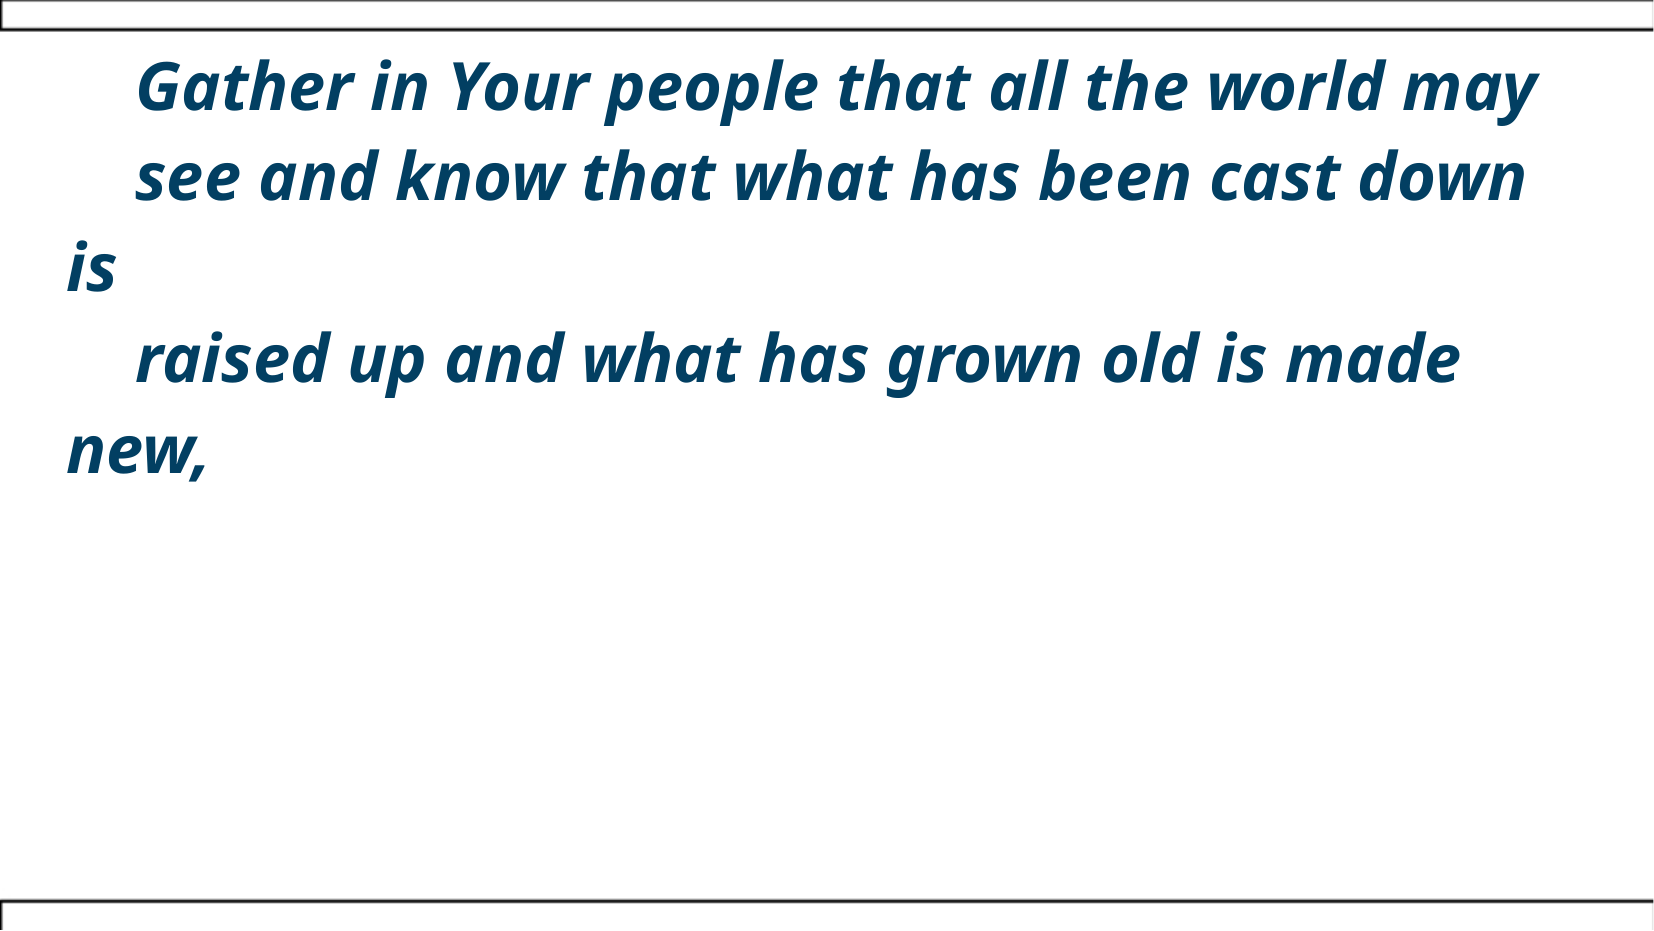

Gather in Your people that all the world may
 see and know that what has been cast down is
 raised up and what has grown old is made new,